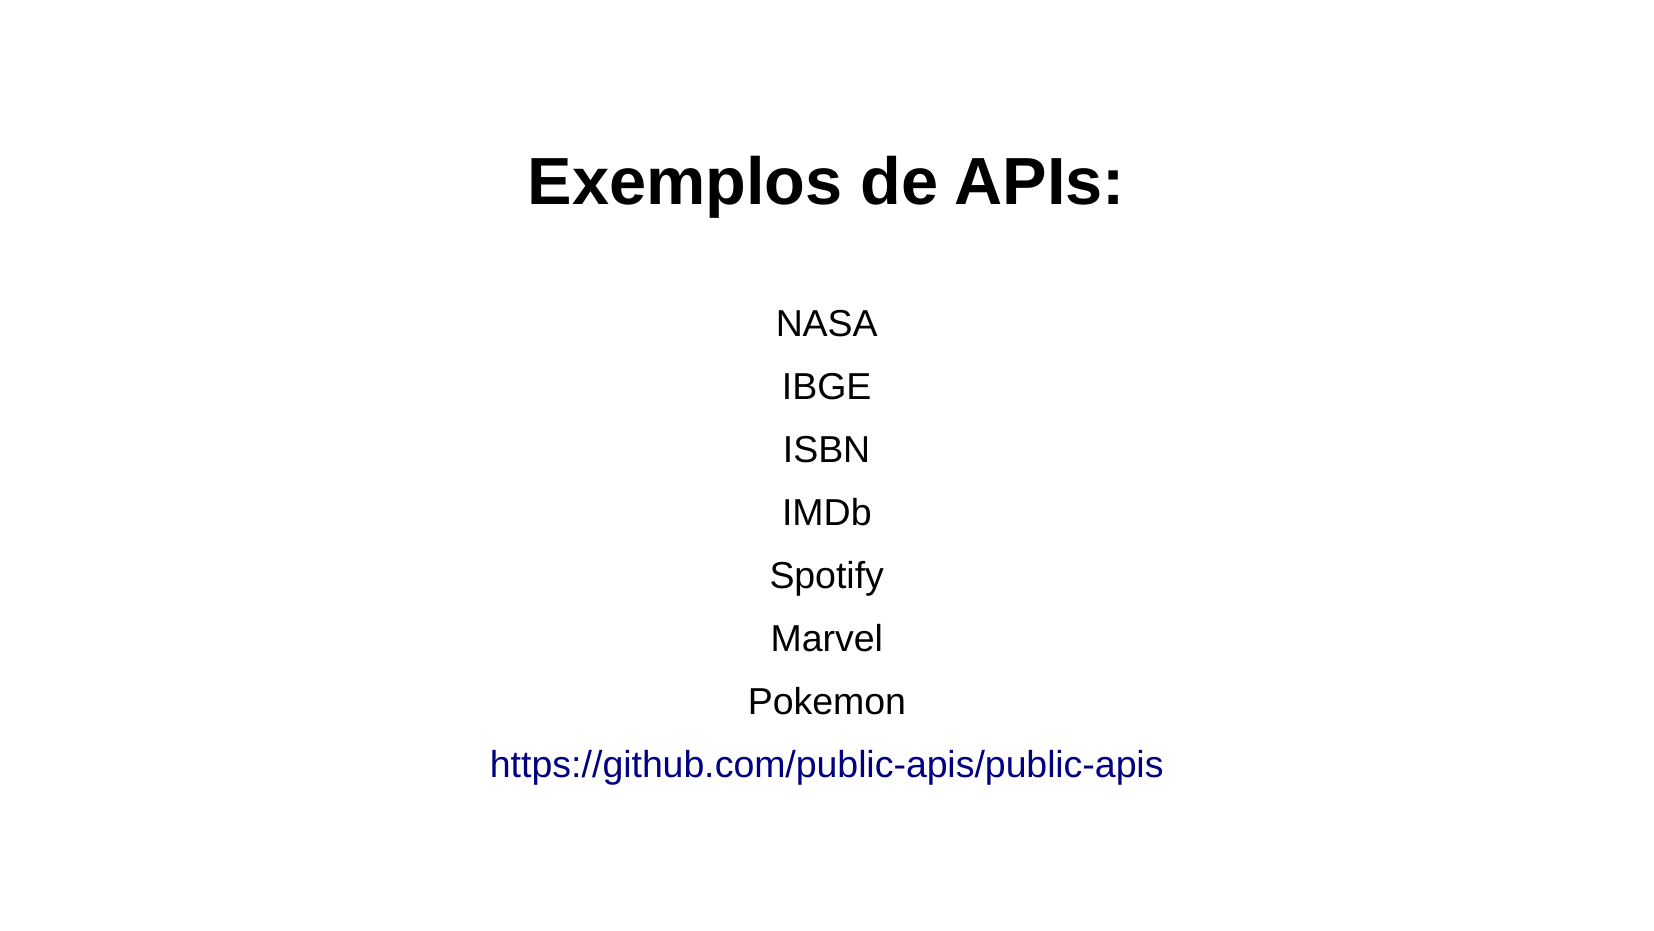

Exemplos de APIs:
NASA
IBGE
ISBN
IMDb
Spotify
Marvel
Pokemon
https://github.com/public-apis/public-apis